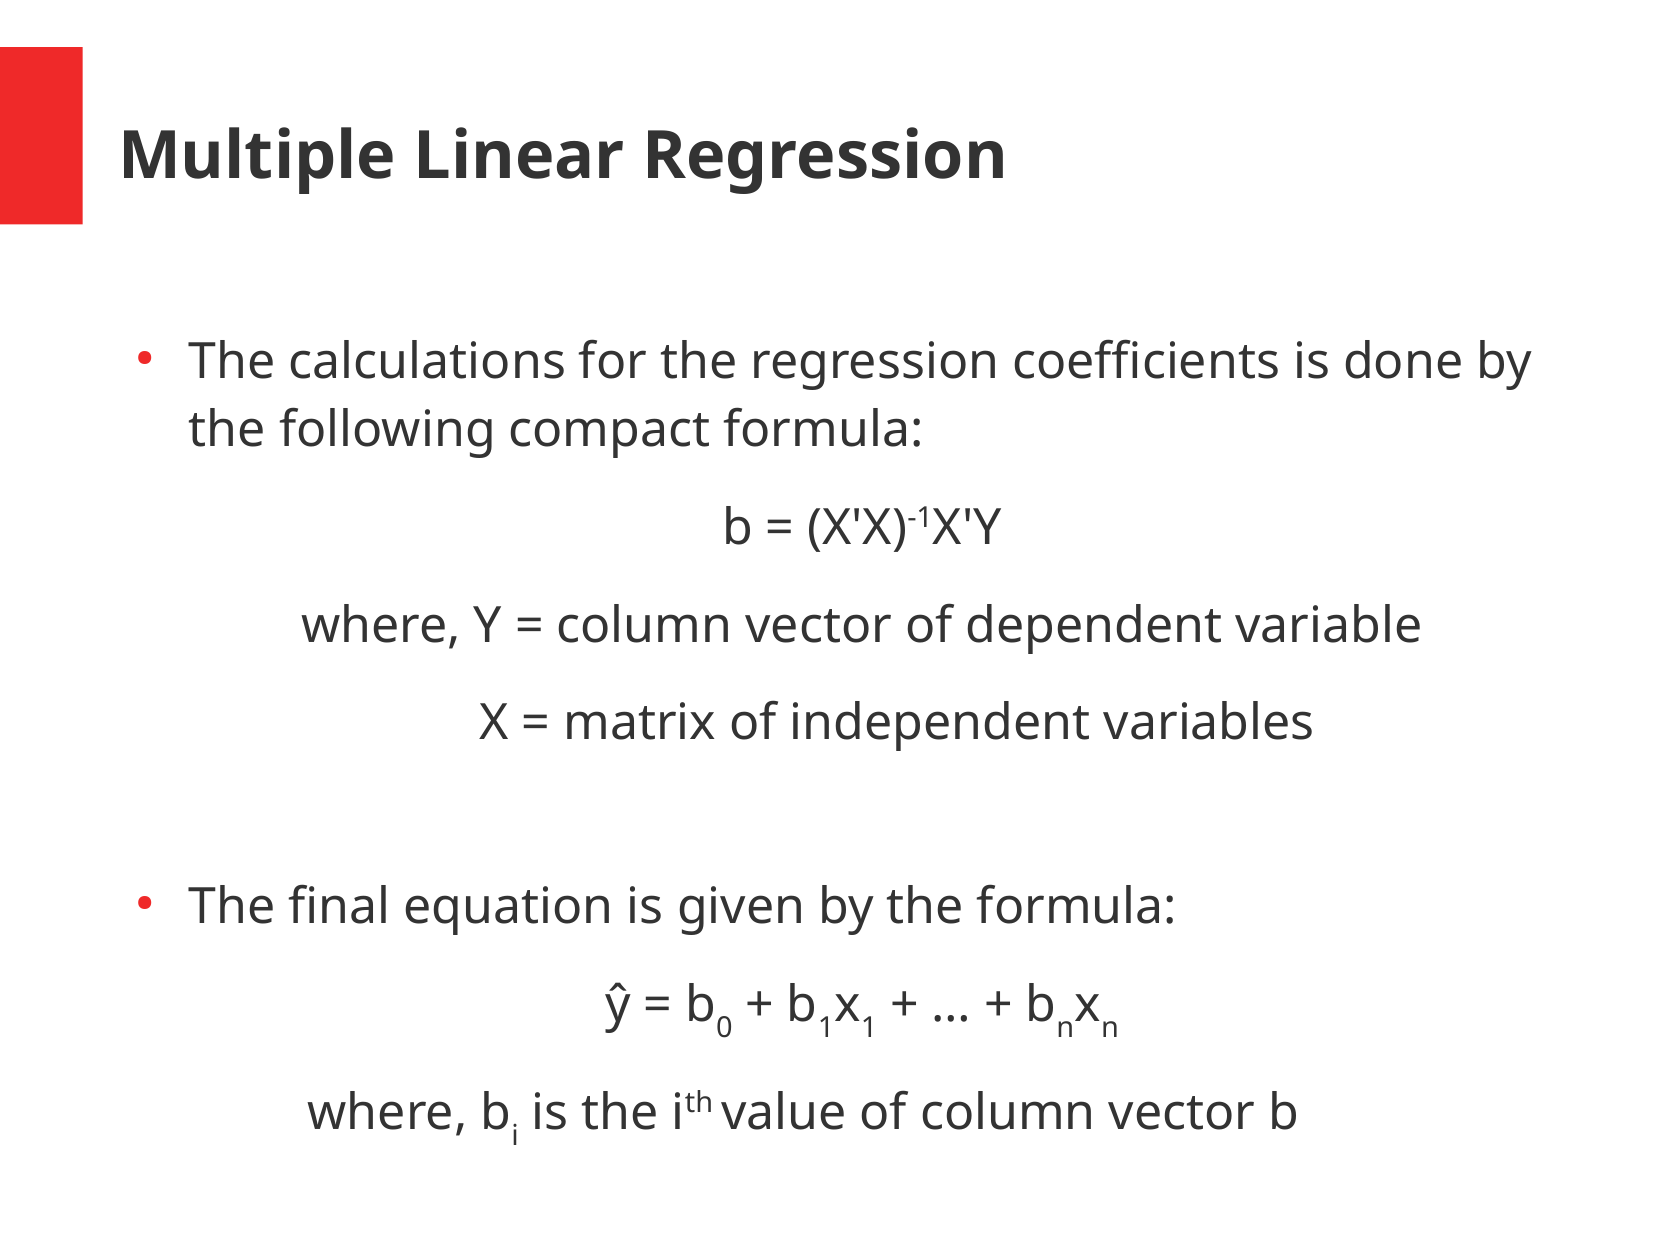

# Multiple Linear Regression
The calculations for the regression coefficients is done by the following compact formula:
b = (X'X)-1X'Y
where, Y = column vector of dependent variable
X = matrix of independent variables
The final equation is given by the formula:
ŷ = b0 + b1x1 + … + bnxn
where, bi is the ith value of column vector b